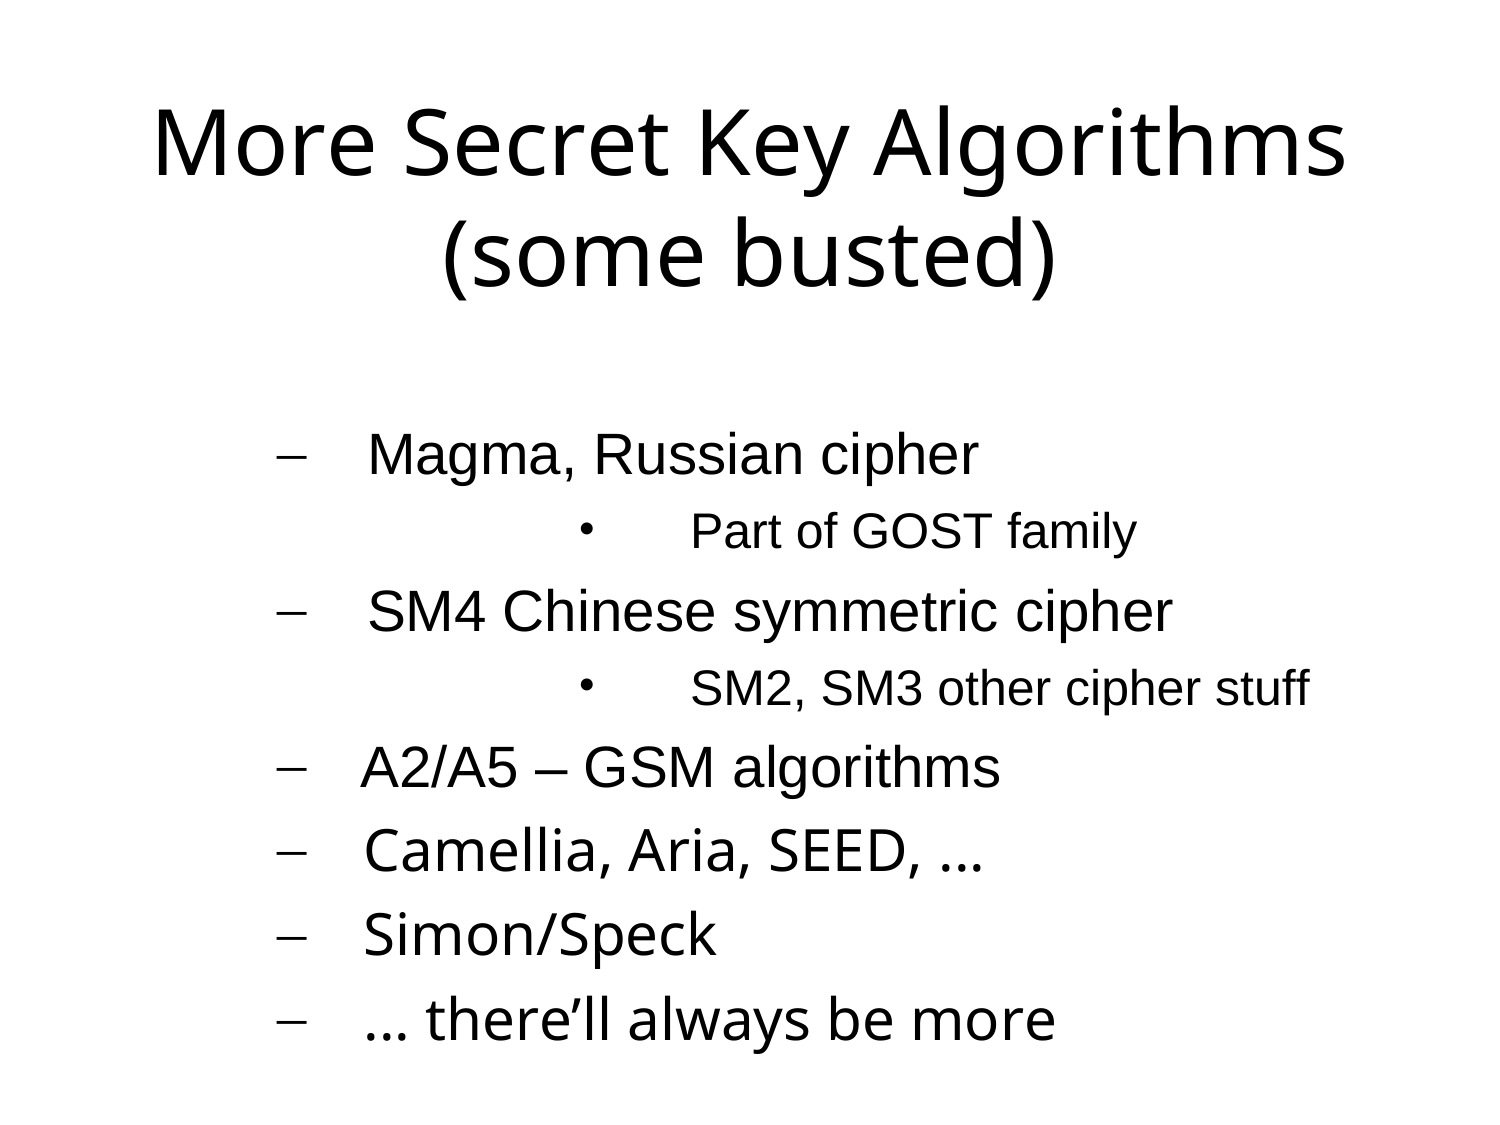

# More Secret Key Algorithms (some busted)
Magma, Russian cipher
Part of GOST family
SM4 Chinese symmetric cipher
SM2, SM3 other cipher stuff
A2/A5 – GSM algorithms
Camellia, Aria, SEED, ...
Simon/Speck
... there’ll always be more